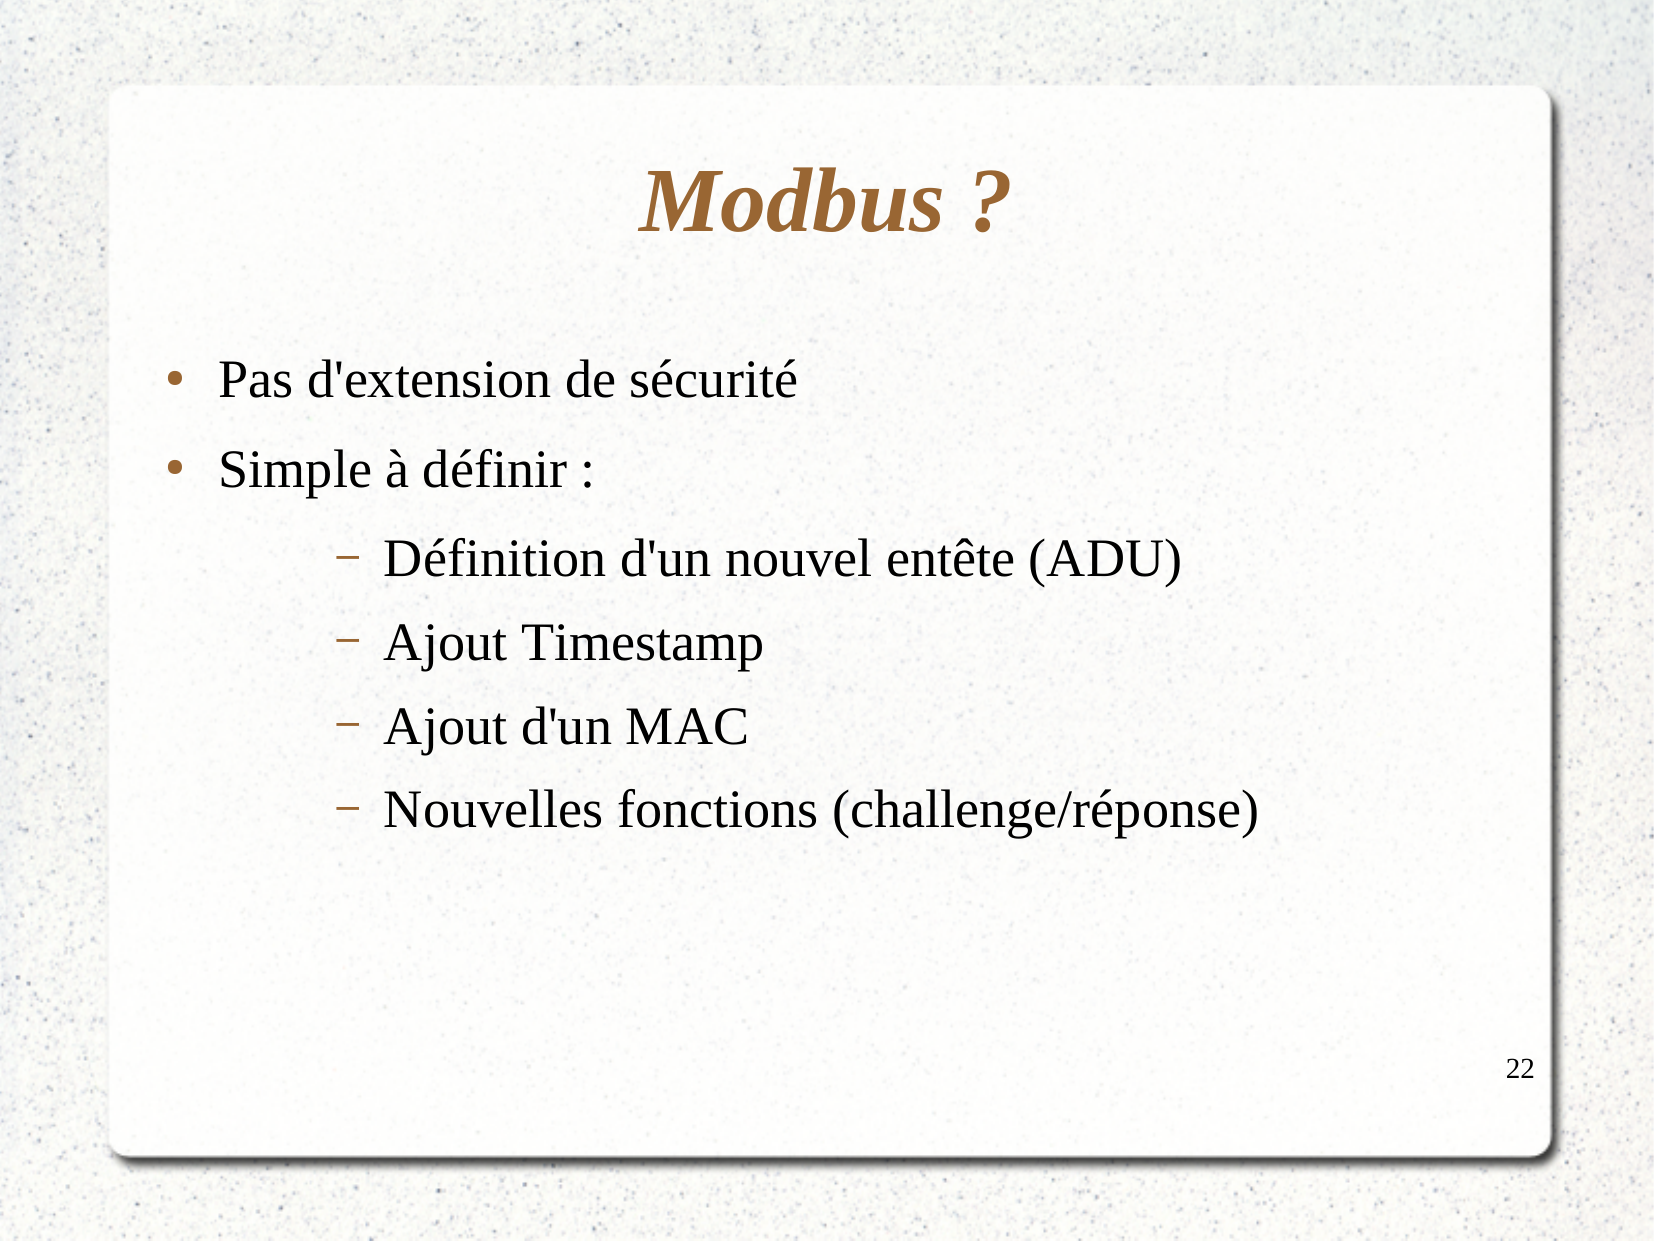

# Modbus ?
Pas d'extension de sécurité
Simple à définir :
Définition d'un nouvel entête (ADU)
Ajout Timestamp
Ajout d'un MAC
Nouvelles fonctions (challenge/réponse)
22